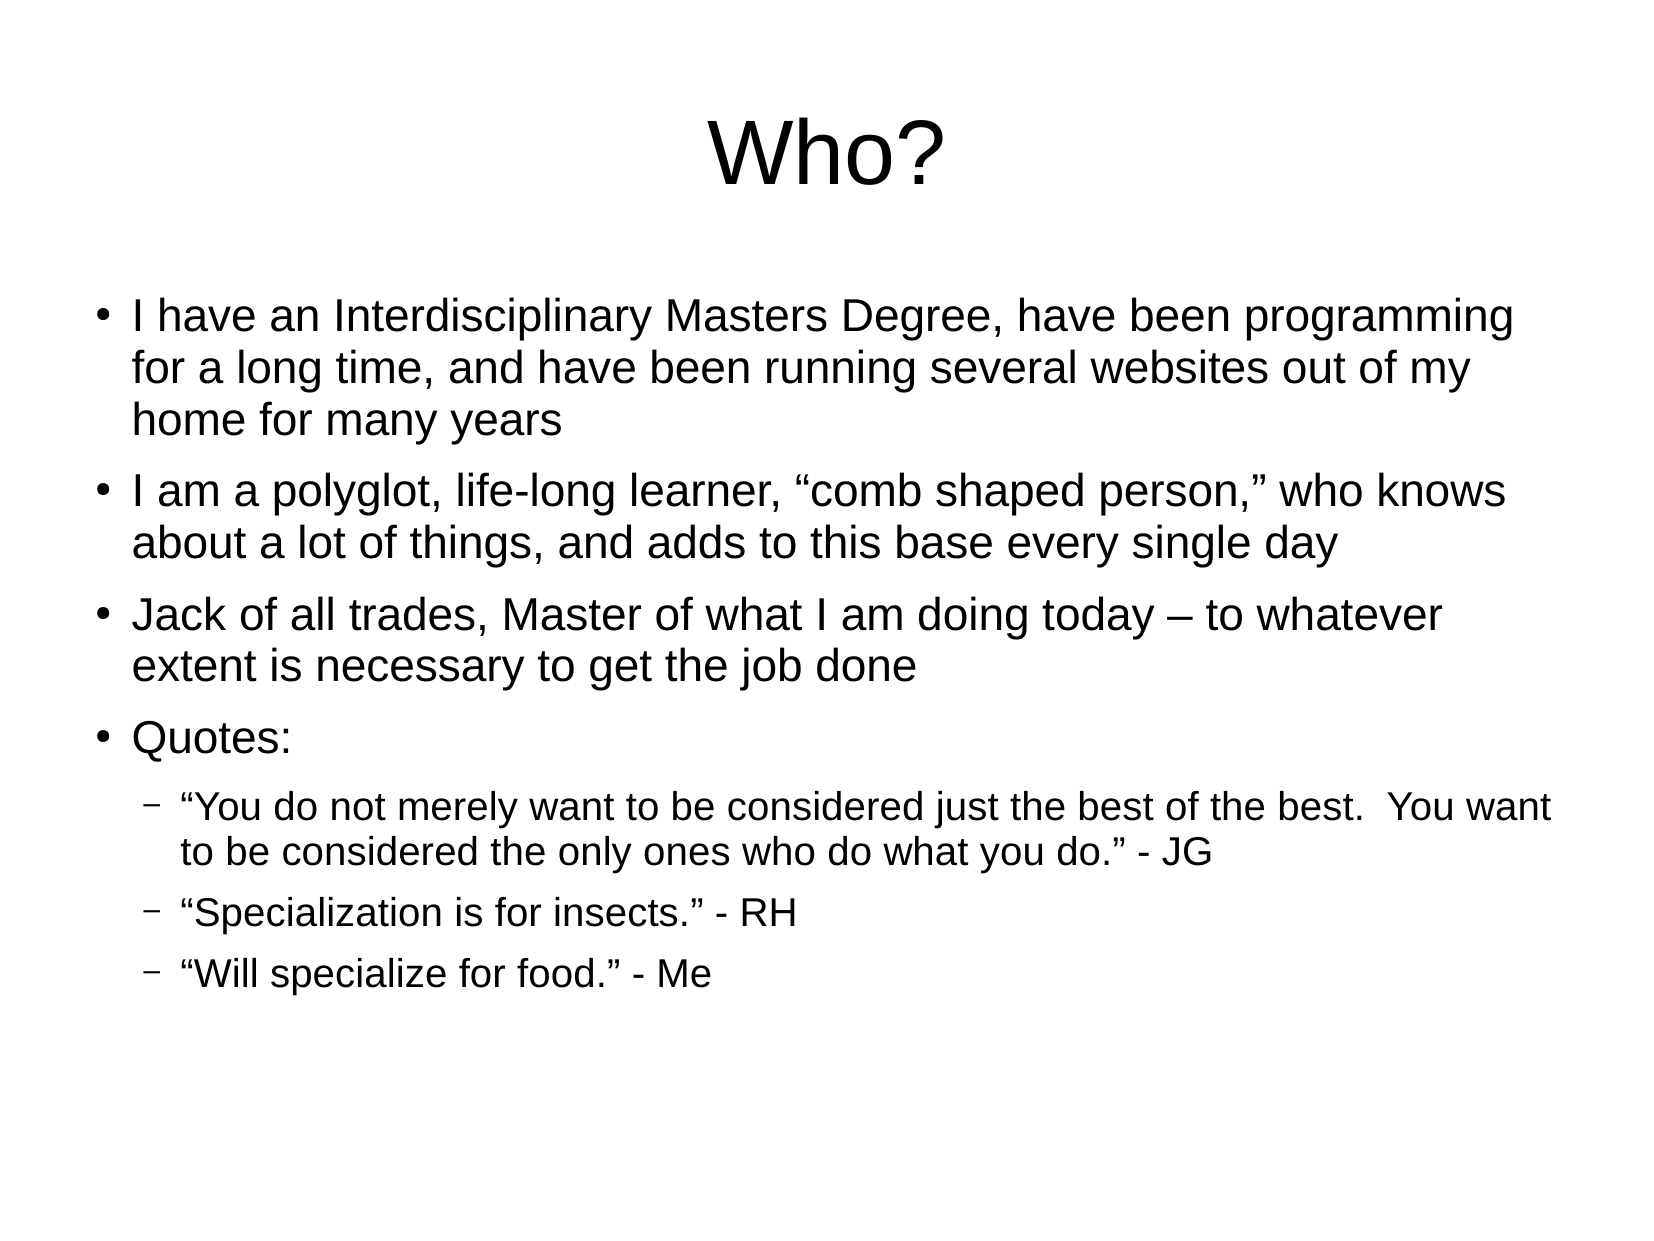

# Who?
I have an Interdisciplinary Masters Degree, have been programming for a long time, and have been running several websites out of my home for many years
I am a polyglot, life-long learner, “comb shaped person,” who knows about a lot of things, and adds to this base every single day
Jack of all trades, Master of what I am doing today – to whatever extent is necessary to get the job done
Quotes:
“You do not merely want to be considered just the best of the best. You want to be considered the only ones who do what you do.” - JG
“Specialization is for insects.” - RH
“Will specialize for food.” - Me